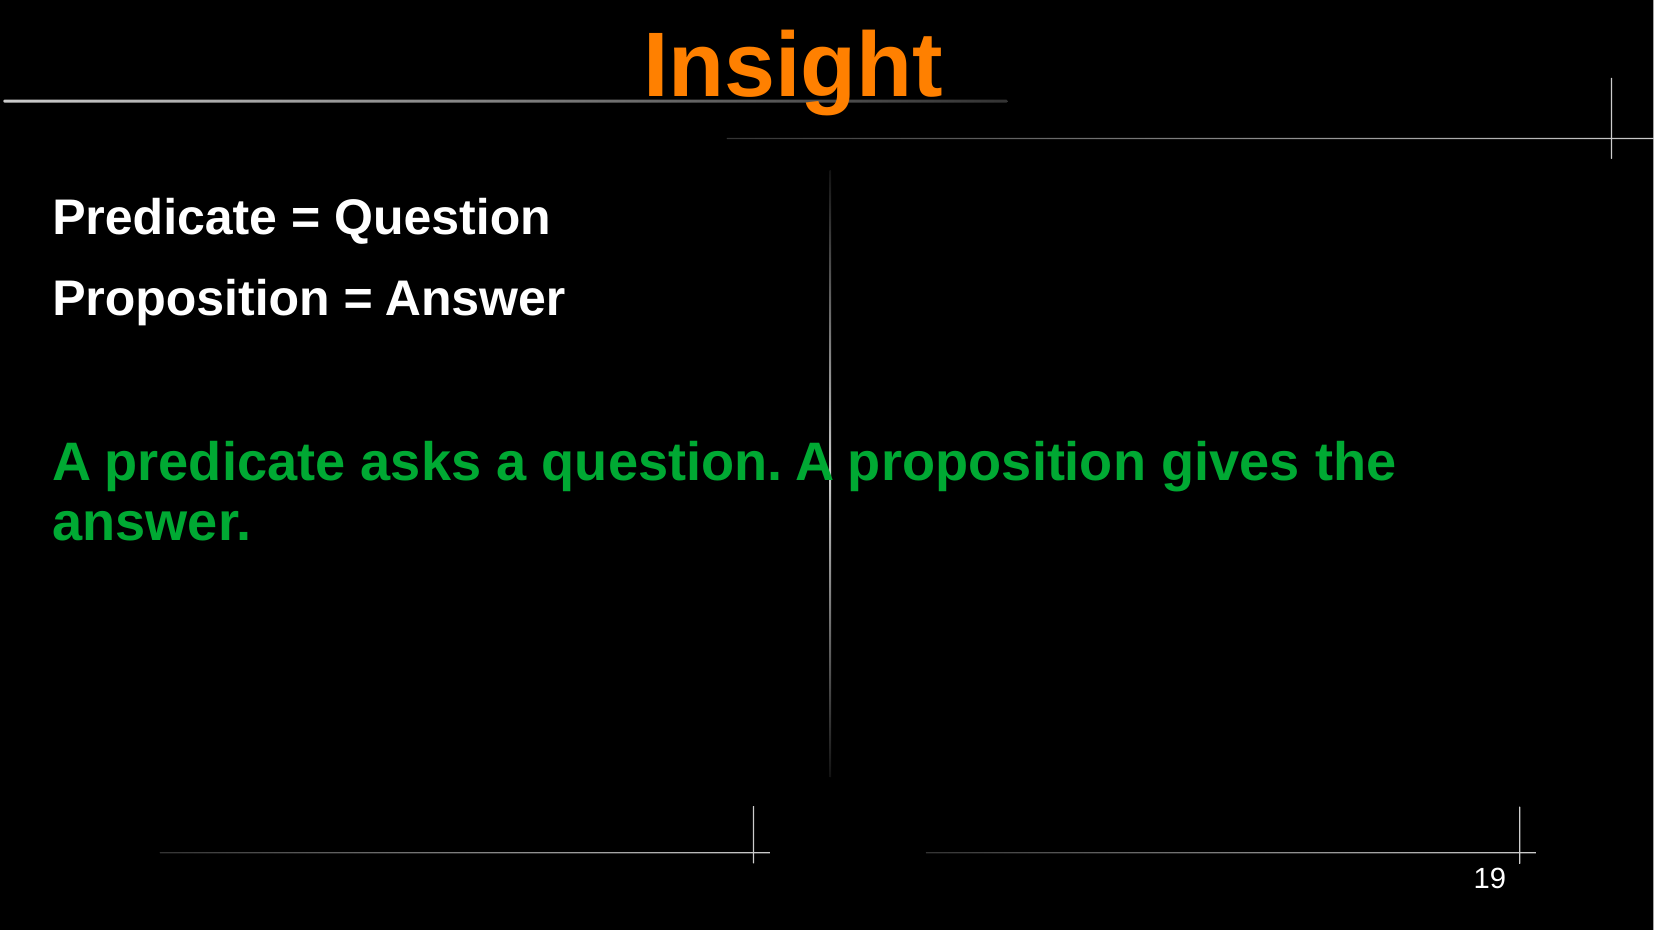

# Insight
Predicate = Question
Proposition = Answer
A predicate asks a question. A proposition gives the answer.
19